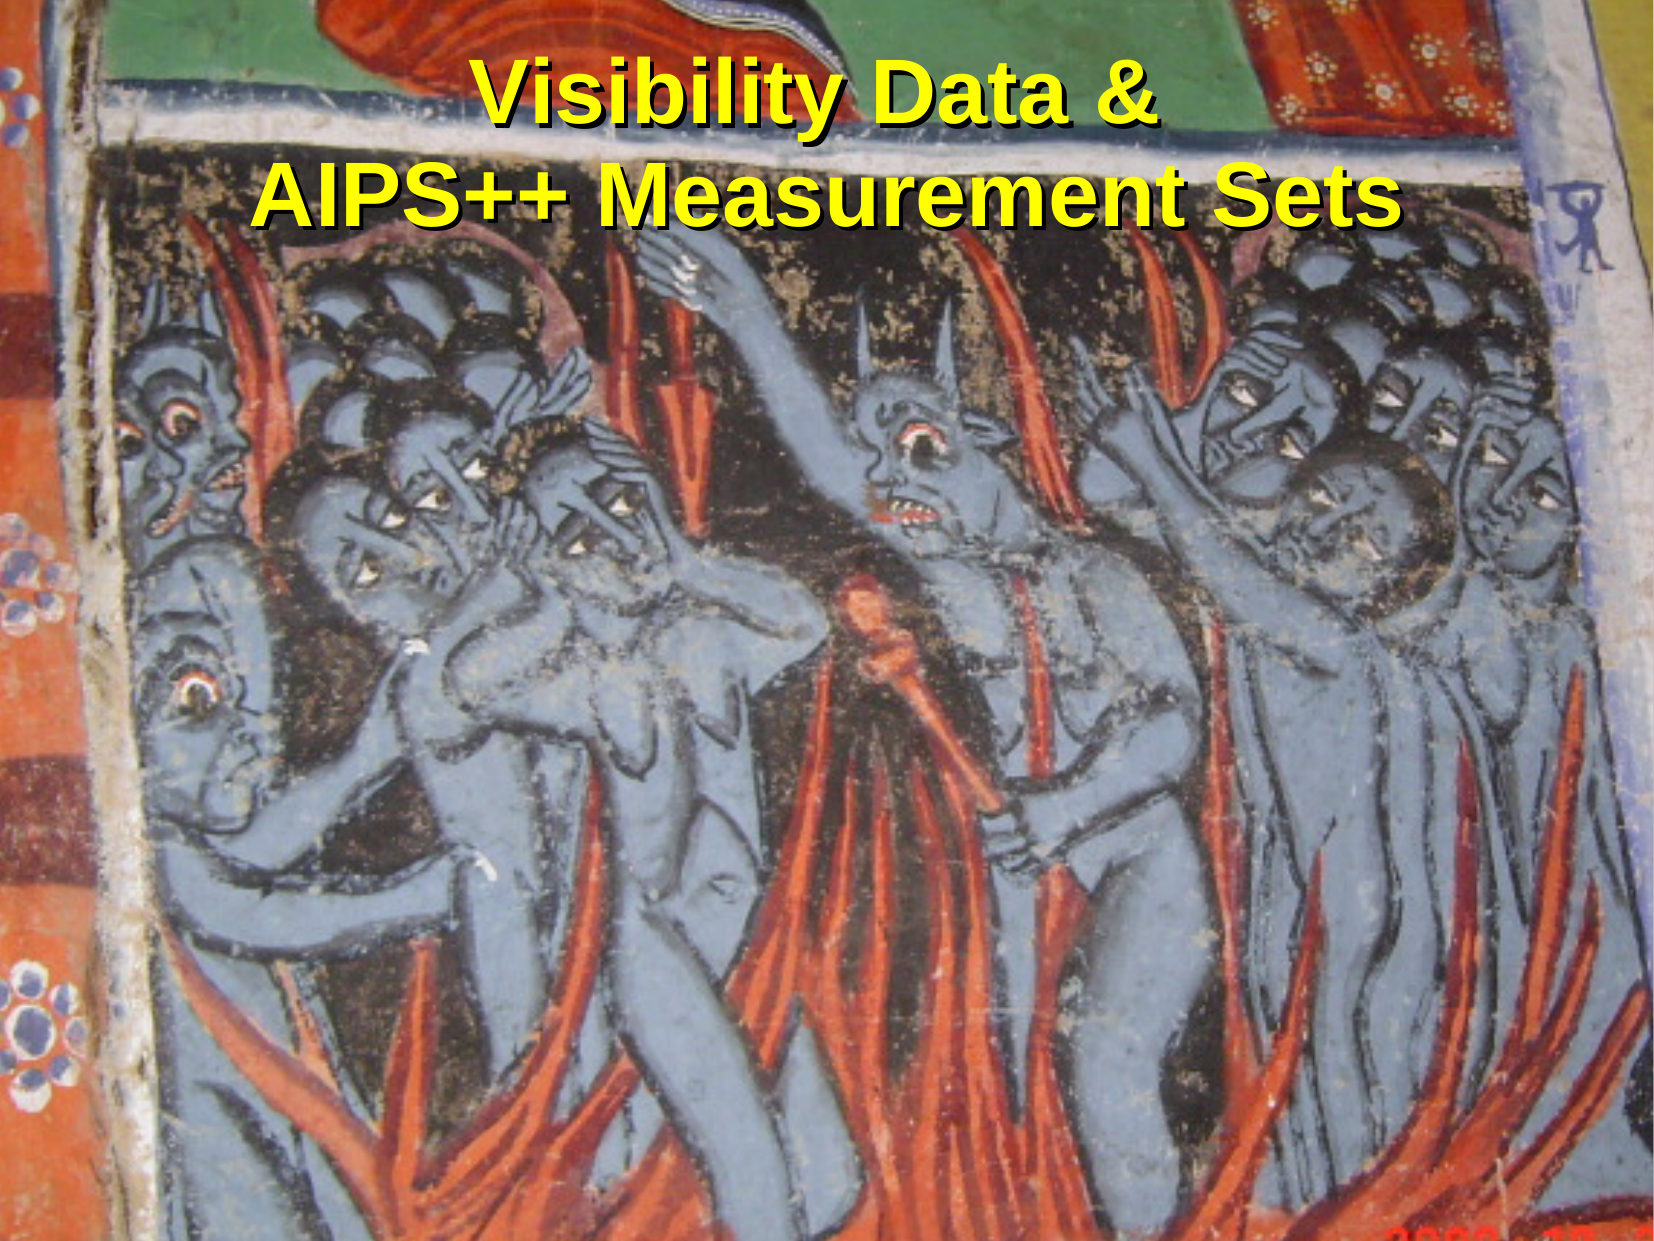

# Visibility Data & AIPS++ Measurement Sets